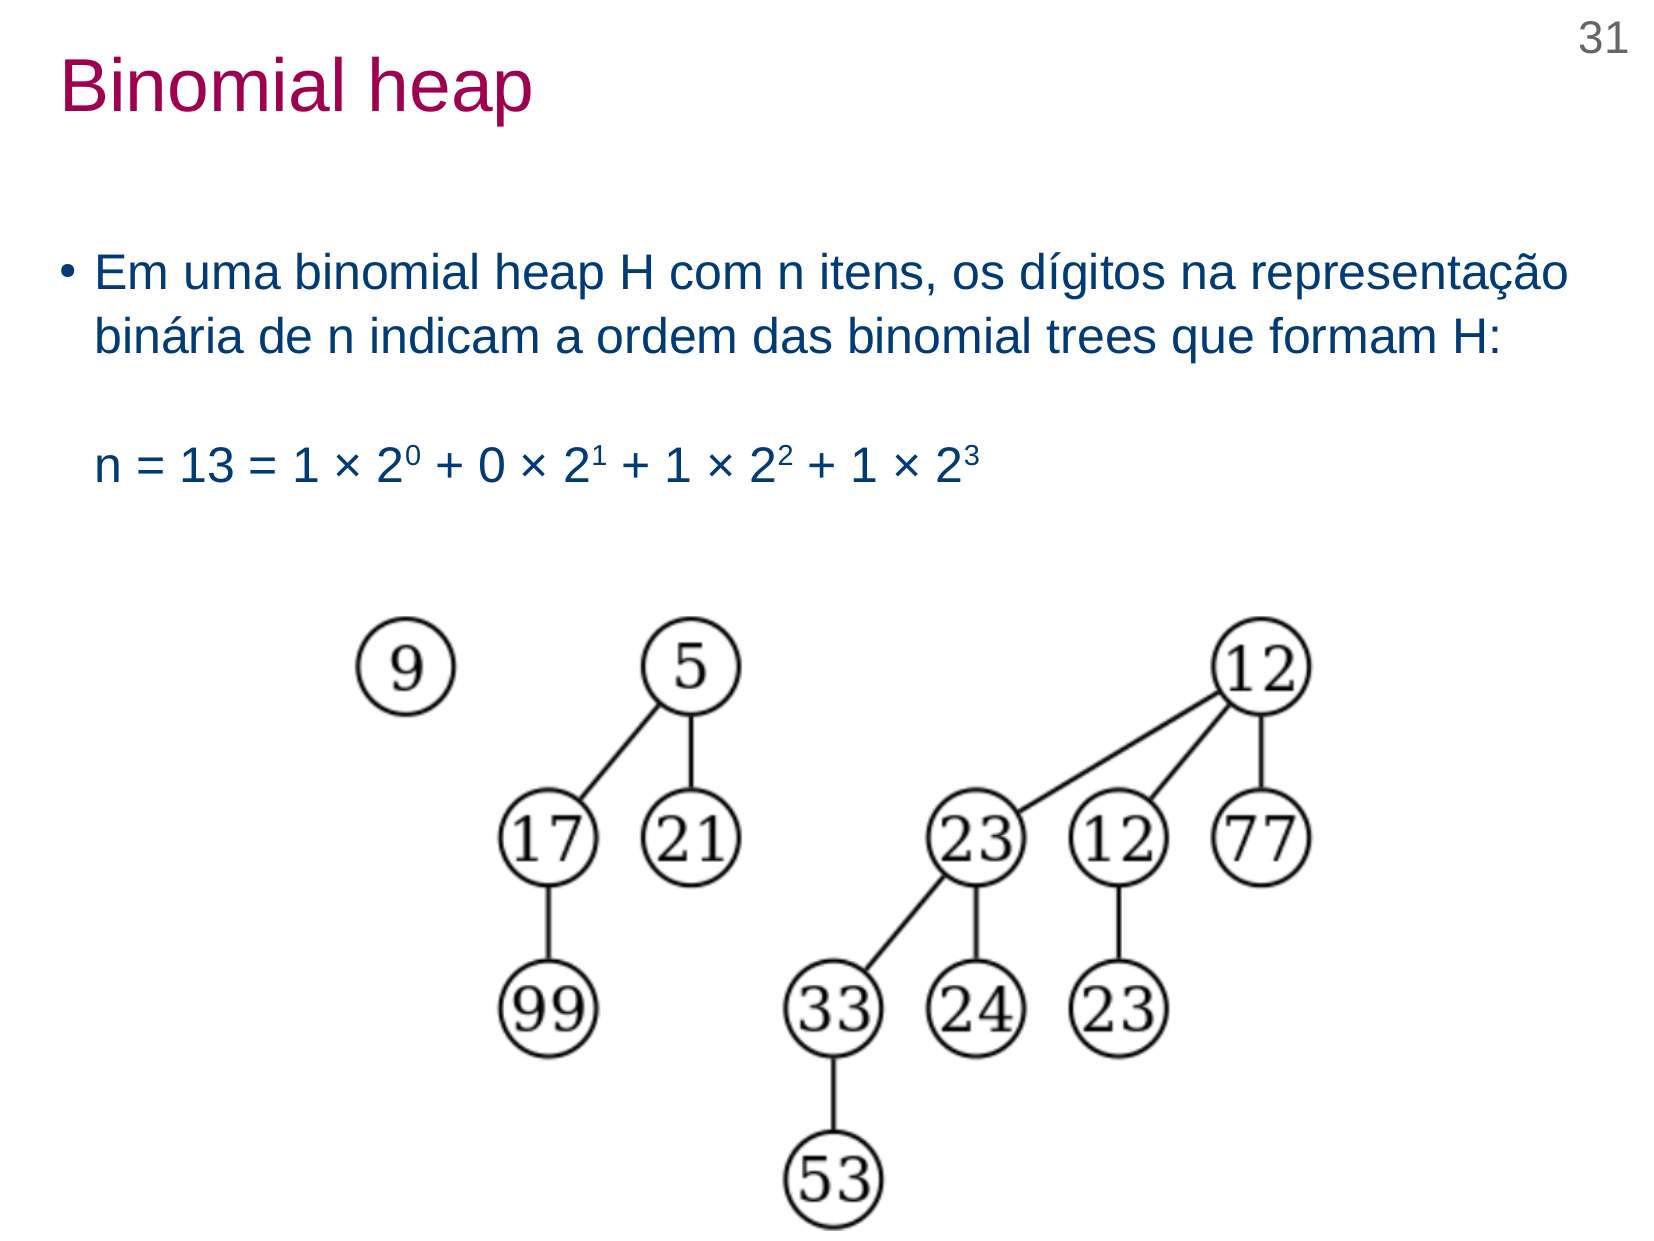

31
# Binomial heap
Em uma binomial heap H com n itens, os dígitos na representação binária de n indicam a ordem das binomial trees que formam H:
n = 13 = 1 × 20 + 0 × 21 + 1 × 22 + 1 × 23